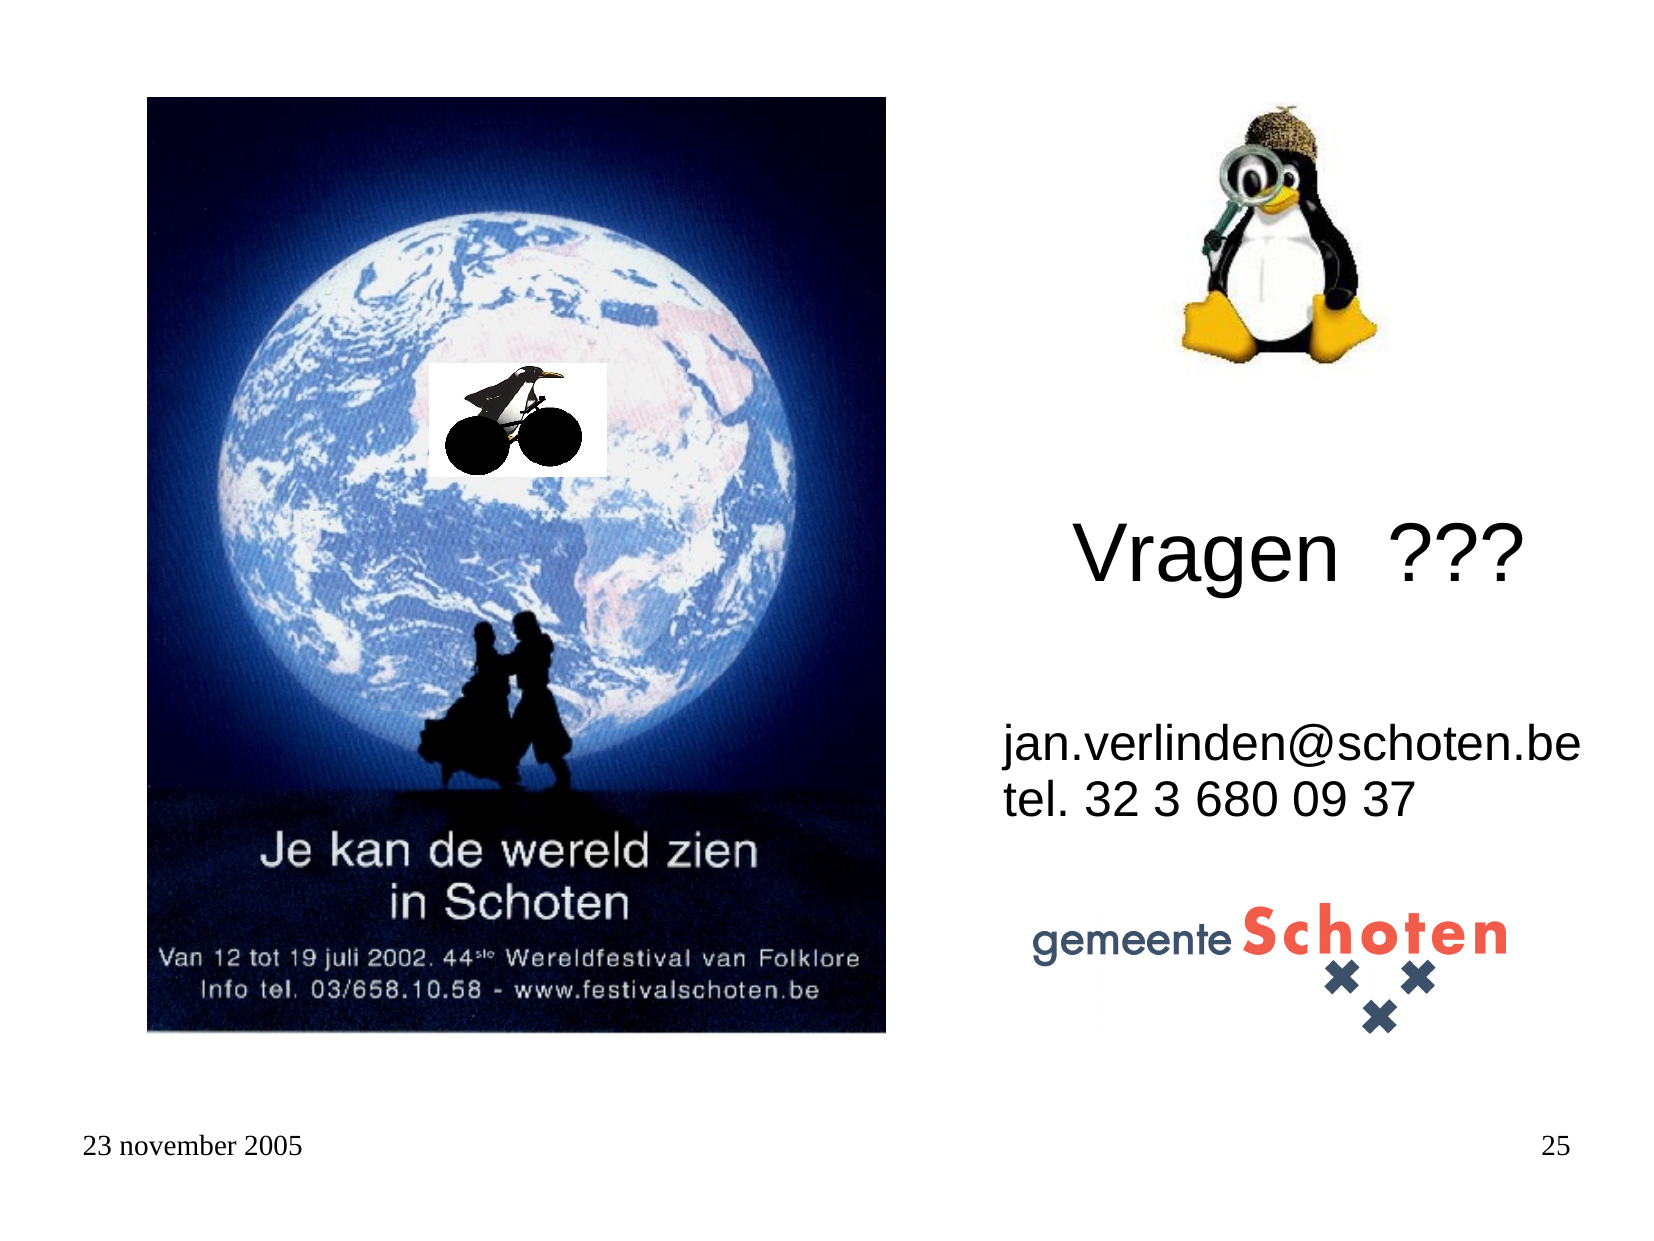

Vragen ???
jan.verlinden@schoten.be
tel. 32 3 680 09 37
23 november 2005
25